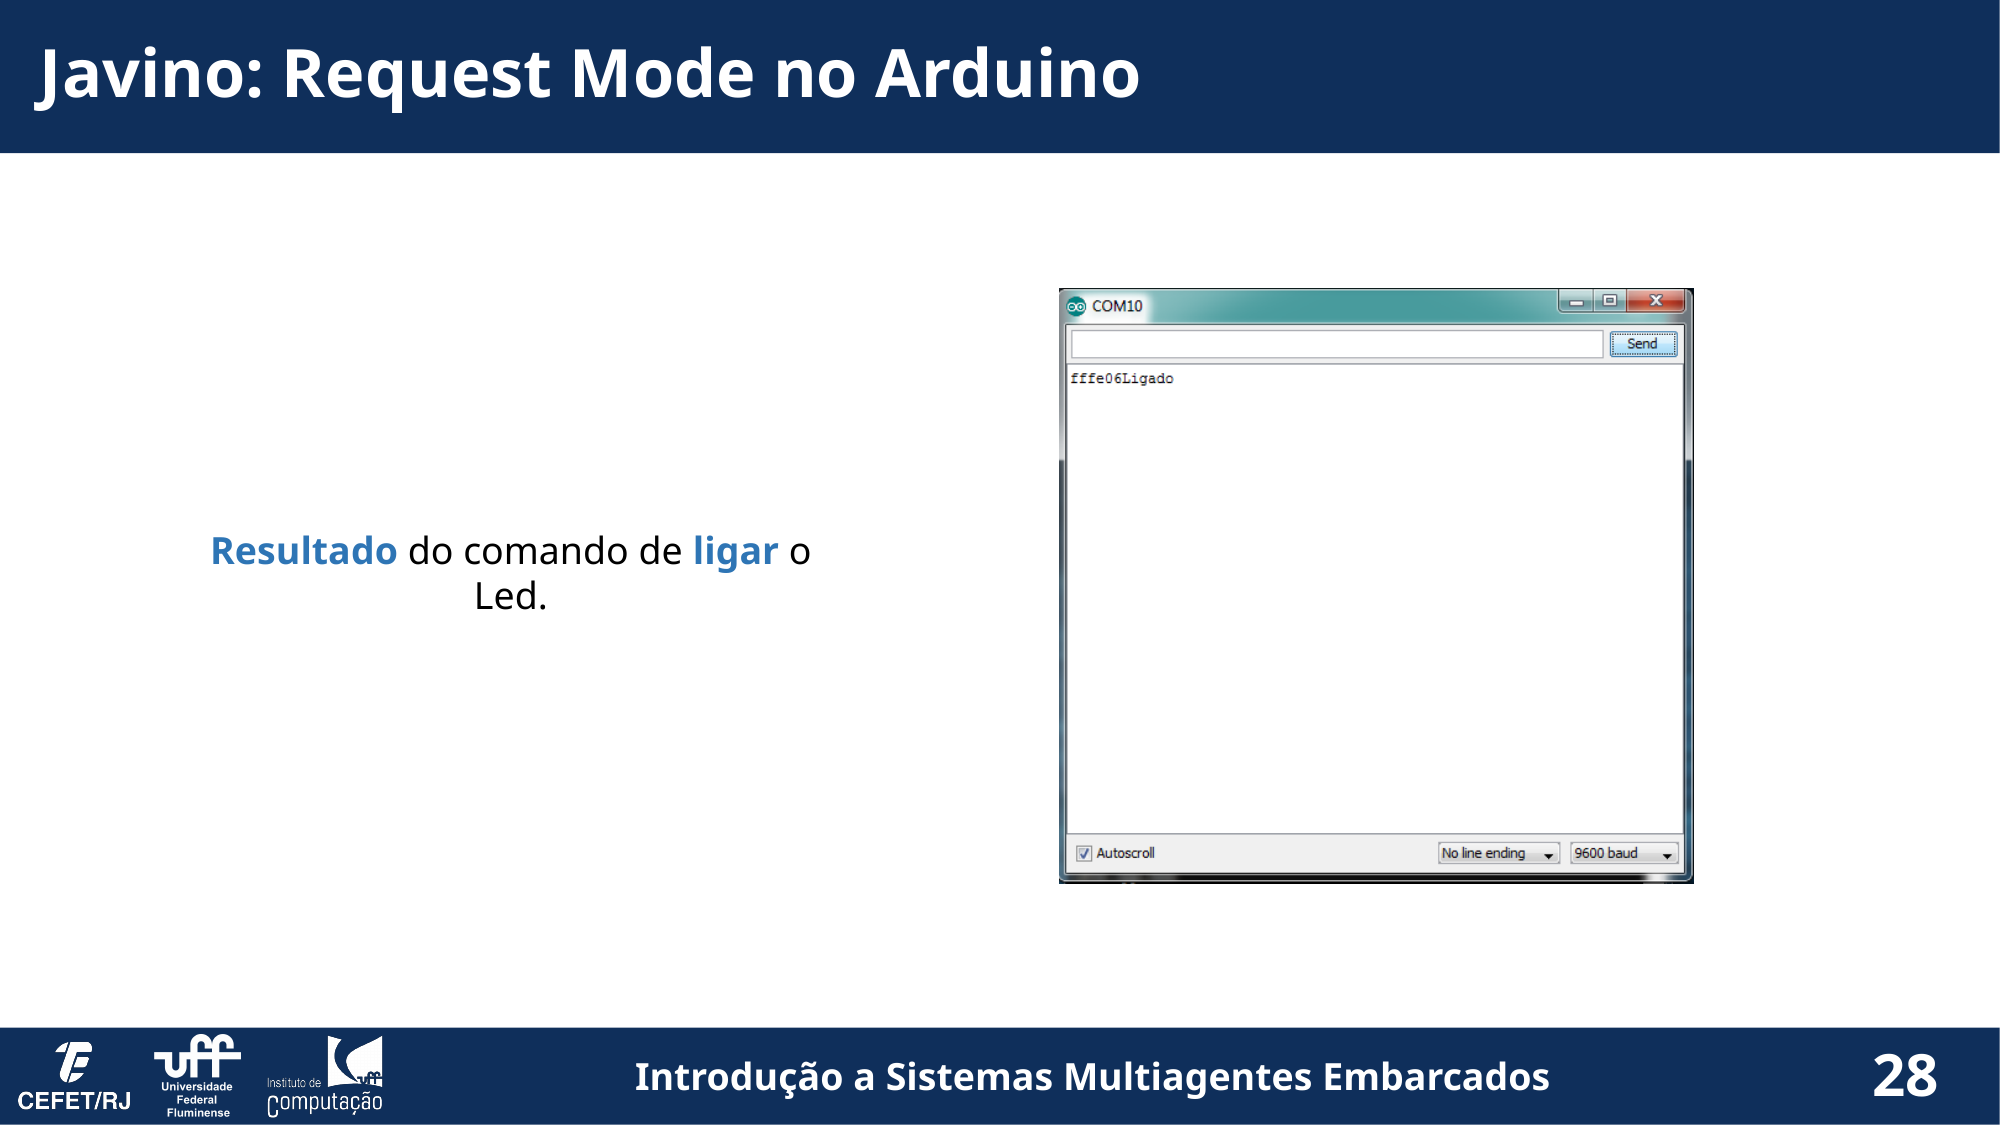

Javino: Request Mode no Arduino
Resultado do comando de ligar o Led.